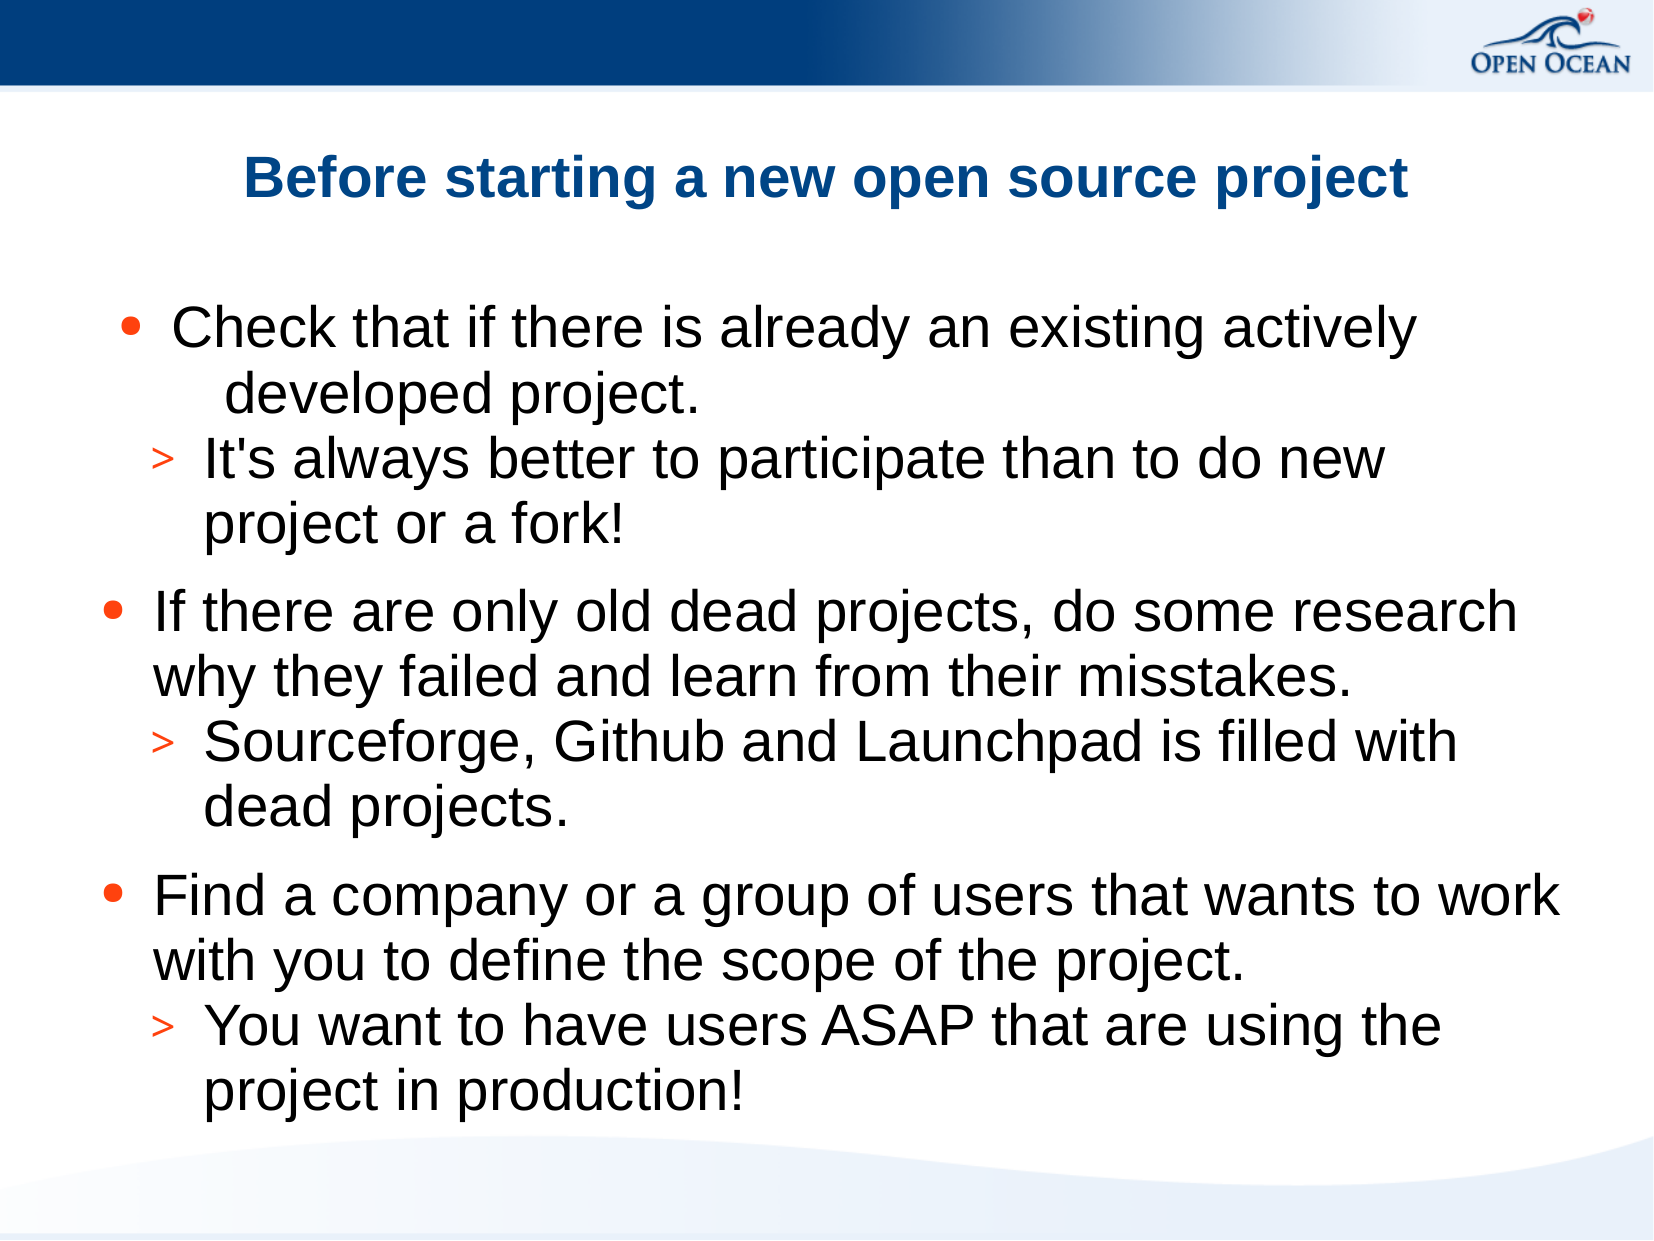

# Before starting a new open source project
Check that if there is already an existing actively developed project.
It's always better to participate than to do new project or a fork!
If there are only old dead projects, do some research why they failed and learn from their misstakes.
Sourceforge, Github and Launchpad is filled with dead projects.
Find a company or a group of users that wants to work with you to define the scope of the project.
You want to have users ASAP that are using the project in production!